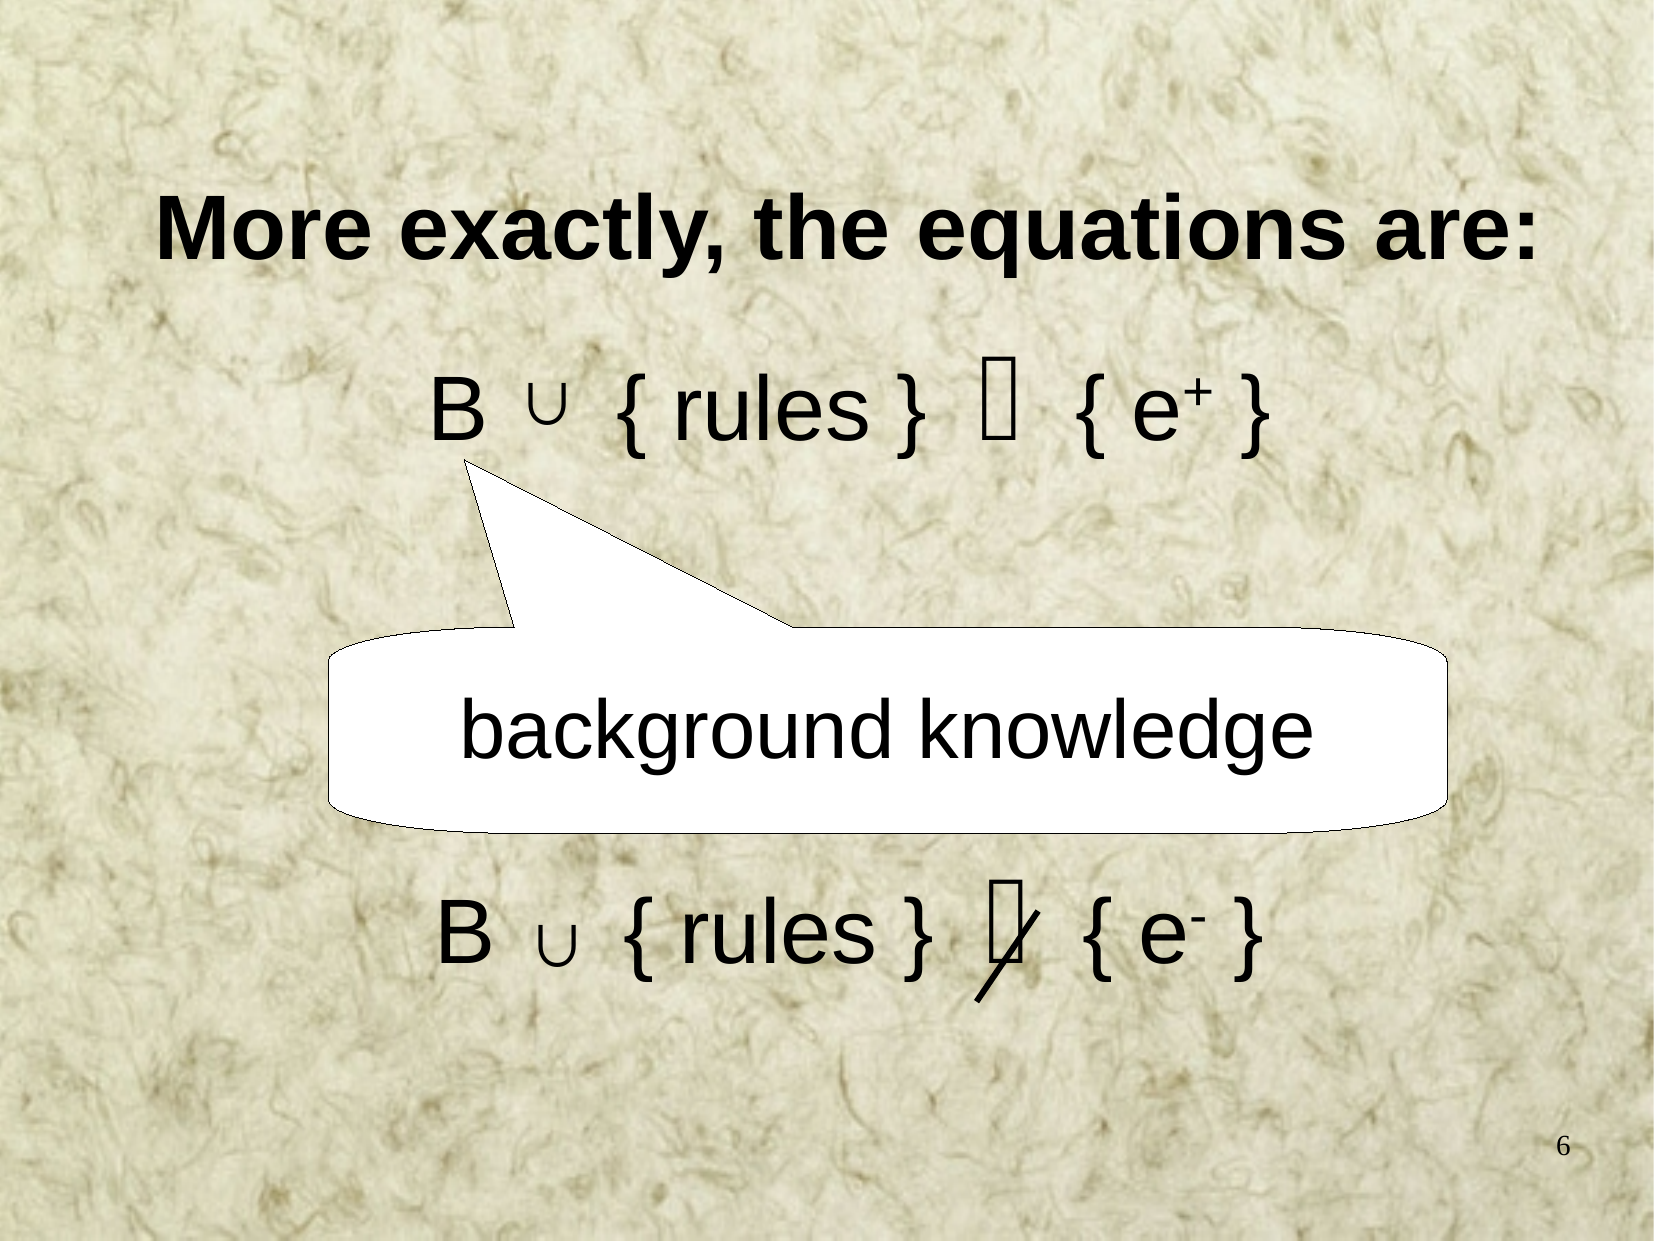

# More exactly, the equations are:
B { rules }  { e+ }
B { rules }  { e- }
∩
background knowledge
∩
6